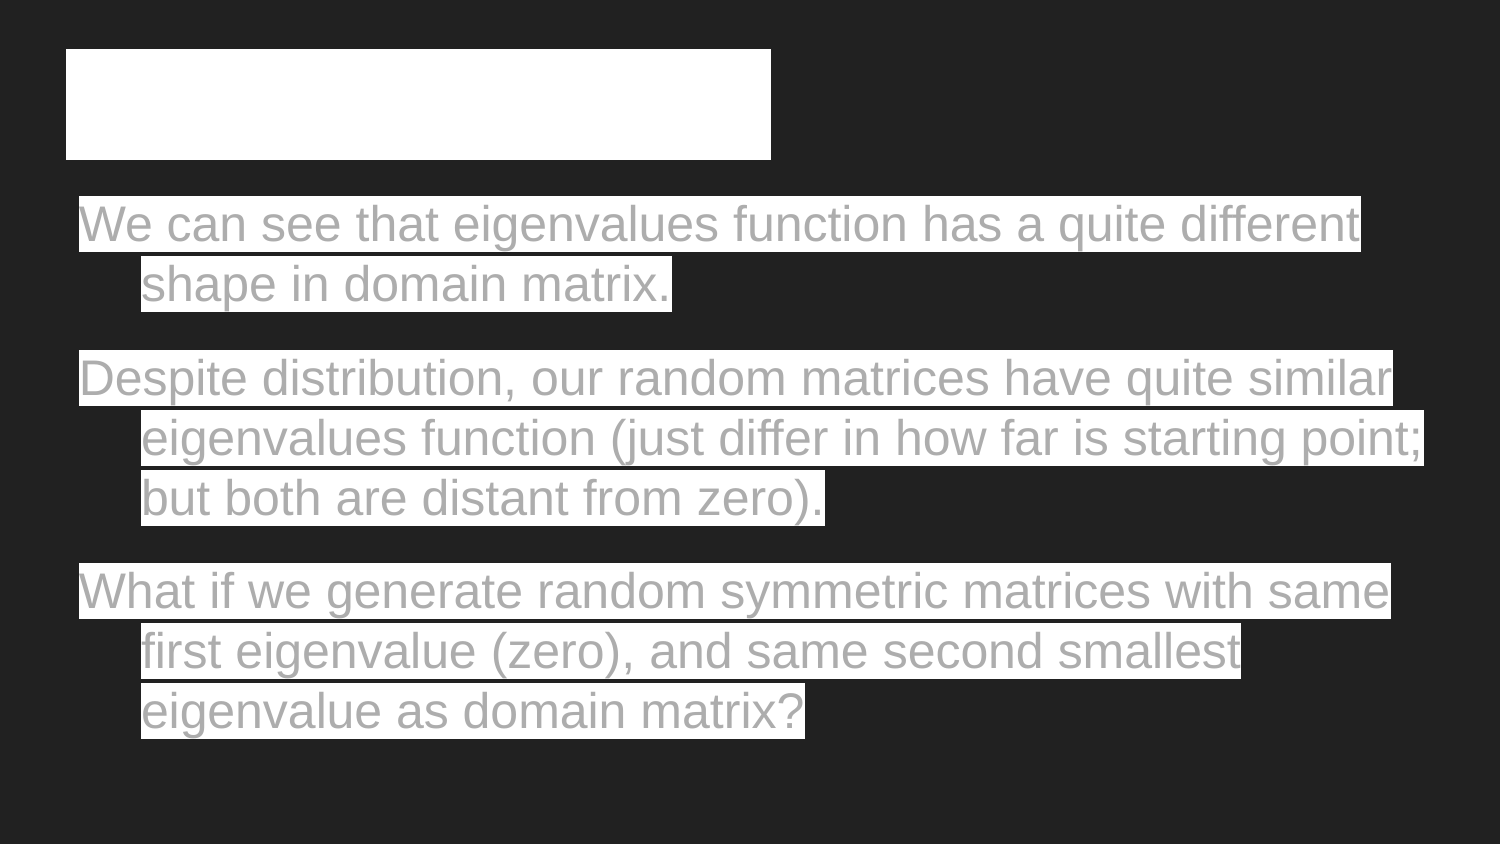

# Idea2: what if ...
We can see that eigenvalues function has a quite different shape in domain matrix.
Despite distribution, our random matrices have quite similar eigenvalues function (just differ in how far is starting point; but both are distant from zero).
What if we generate random symmetric matrices with same first eigenvalue (zero), and same second smallest eigenvalue as domain matrix?